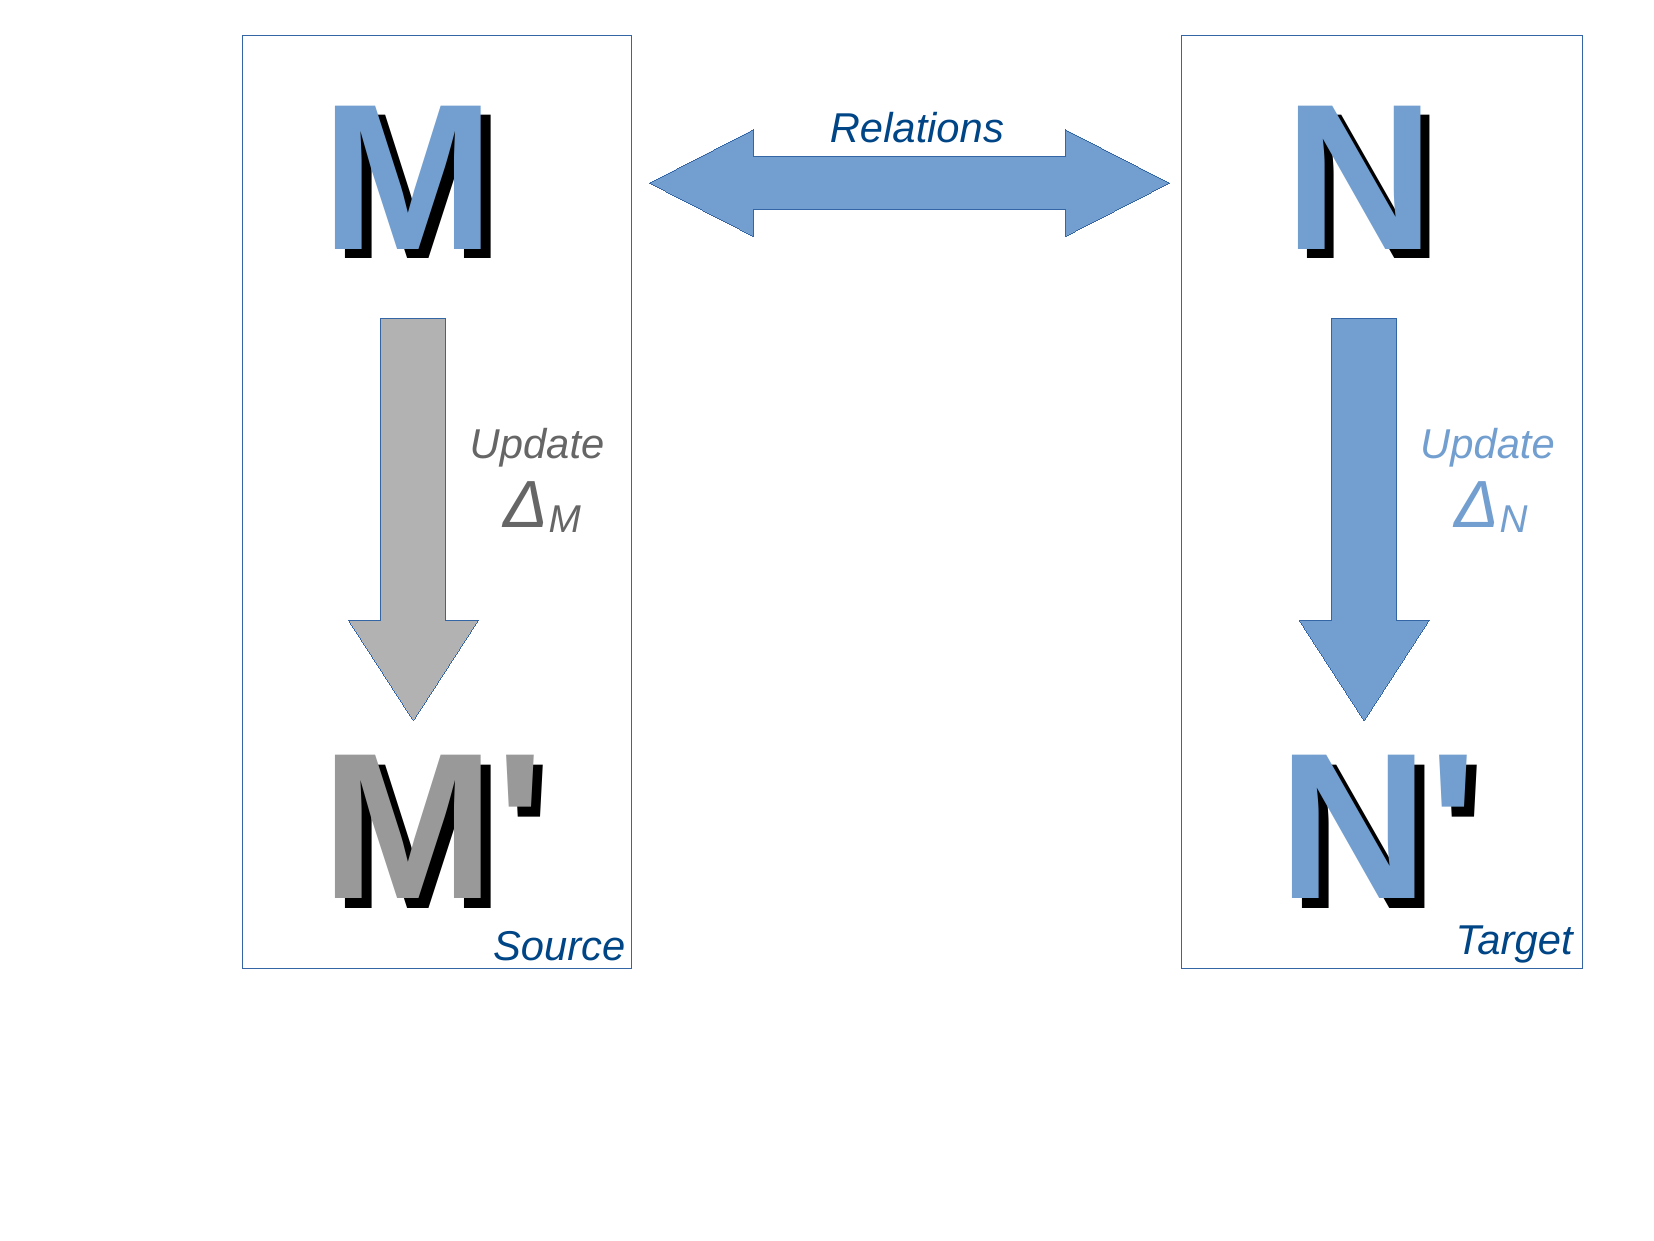

M
N
Relations
Update
 ΔM
Update
 ΔN
M'
N'
Target
Source